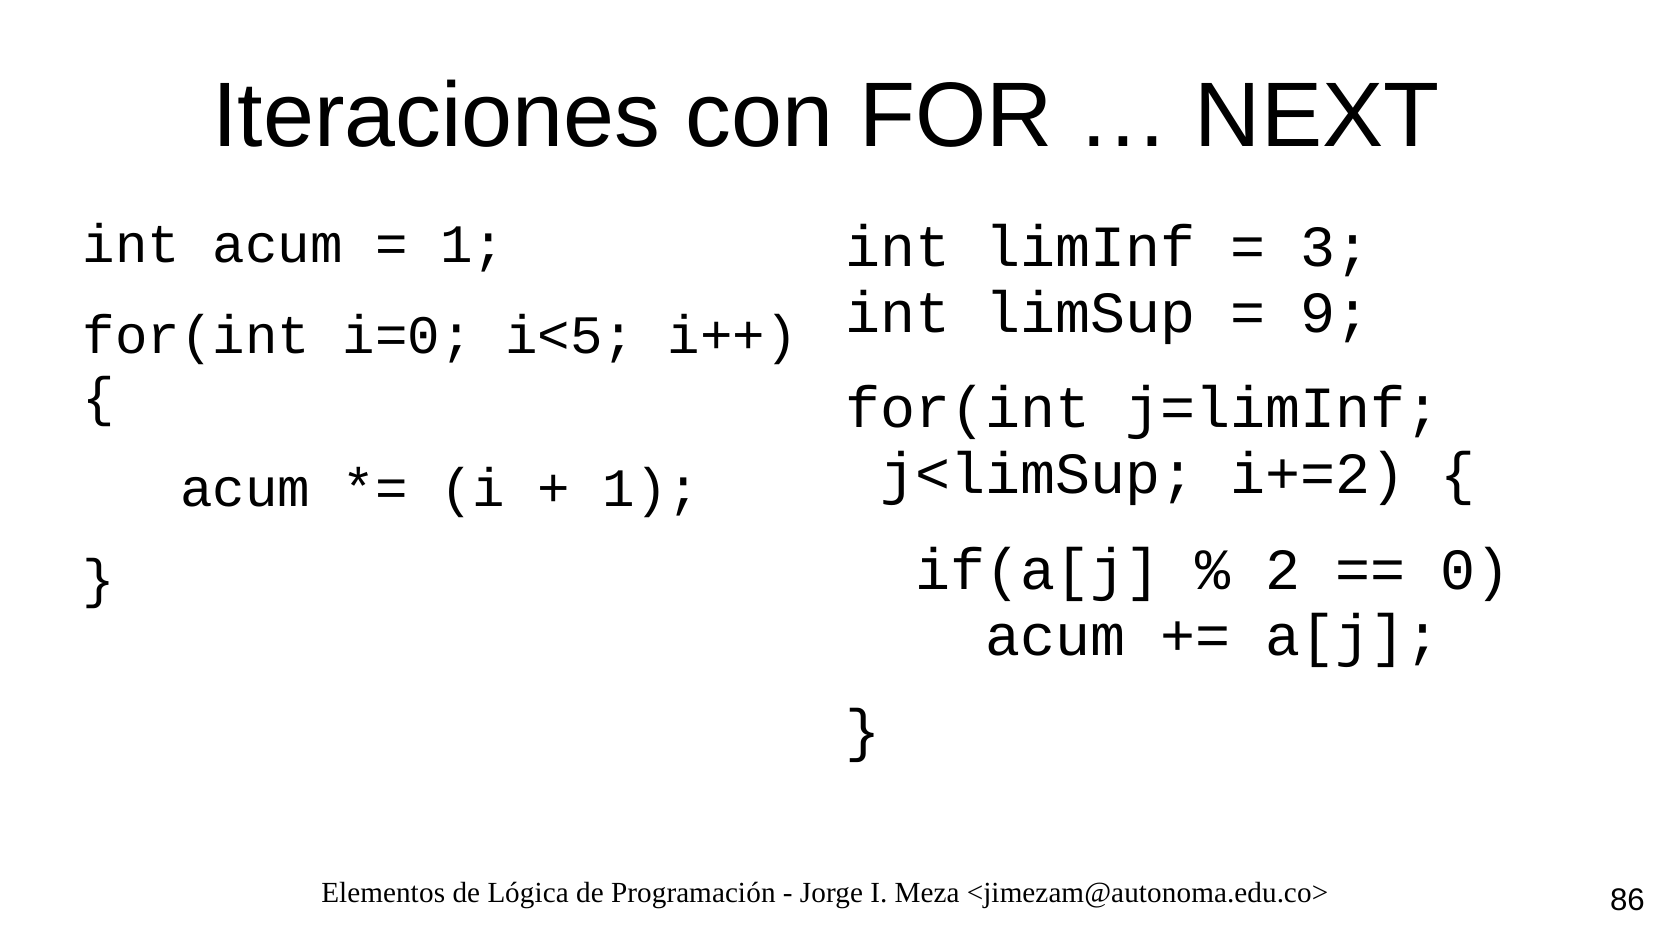

# Iteraciones con FOR … NEXT
int acum = 1;
for(int i=0; i<5; i++) {
 acum *= (i + 1);
}
int limInf = 3;
int limSup = 9;
for(int j=limInf; j<limSup; i+=2) {
 if(a[j] % 2 == 0)
 acum += a[j];
}
Elementos de Lógica de Programación - Jorge I. Meza <jimezam@autonoma.edu.co>